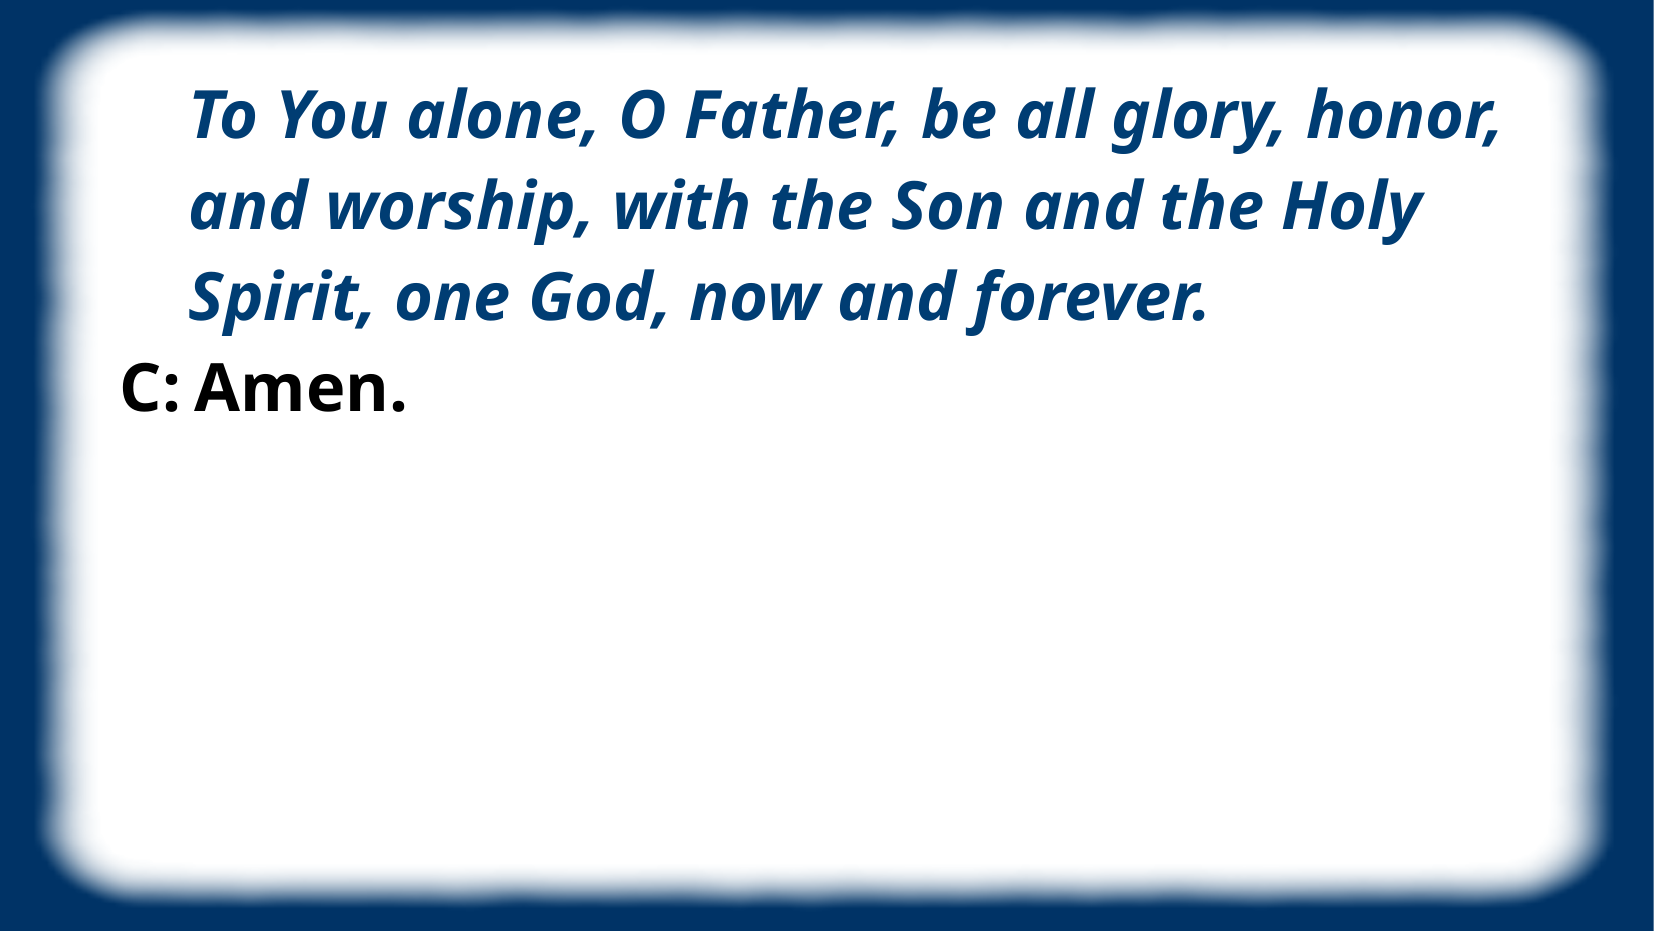

To You alone, O Father, be all glory, honor,
 and worship, with the Son and the Holy
 Spirit, one God, now and forever.
C:	Amen.